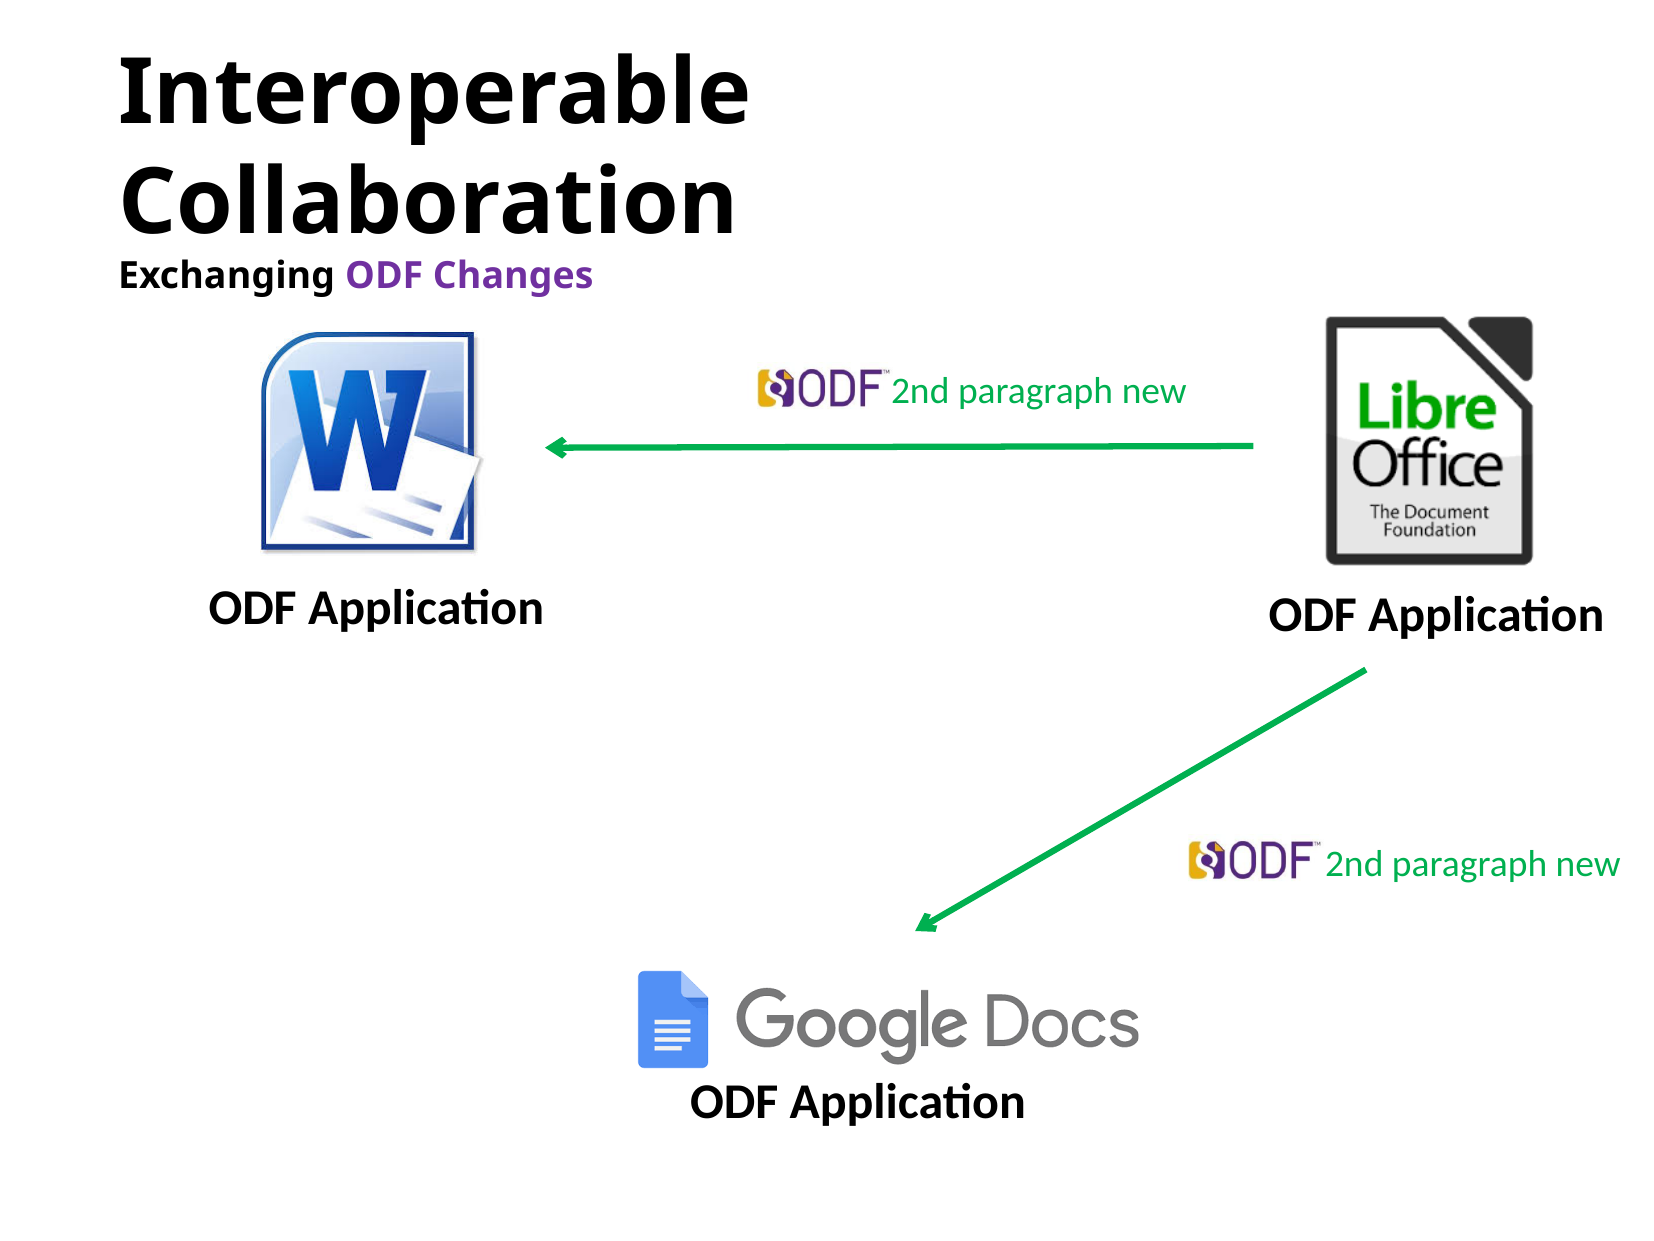

Interoperable Collaboration
Exchanging ODF Changes
 2nd paragraph new
ODF Application
ODF Application
 2nd paragraph new
ODF Application